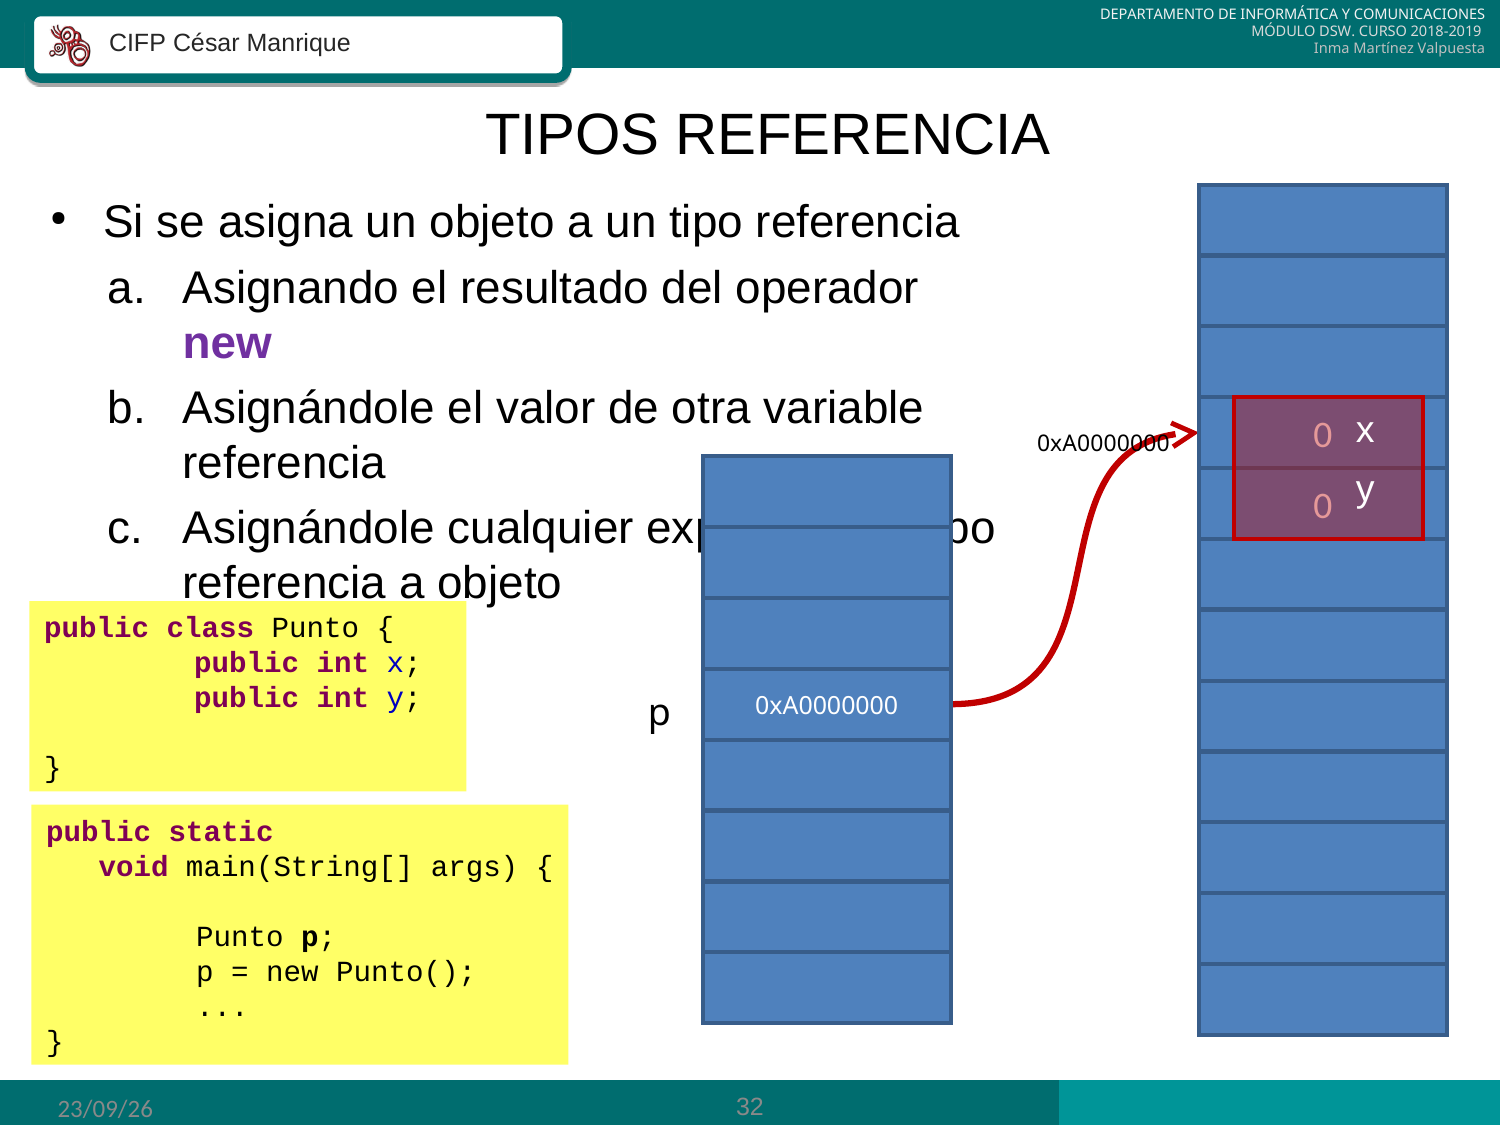

# TIPOS REFERENCIA
Si se asigna un objeto a un tipo referencia
Asignando el resultado del operador new
Asignándole el valor de otra variable referencia
Asignándole cualquier expresión de tipo referencia a objeto
0
x
0xA0000000
y
0
public class Punto {
	public int x;
	public int y;
}
0xA0000000
p
public static
 void main(String[] args) {
	Punto p;
	p = new Punto();
	...
}